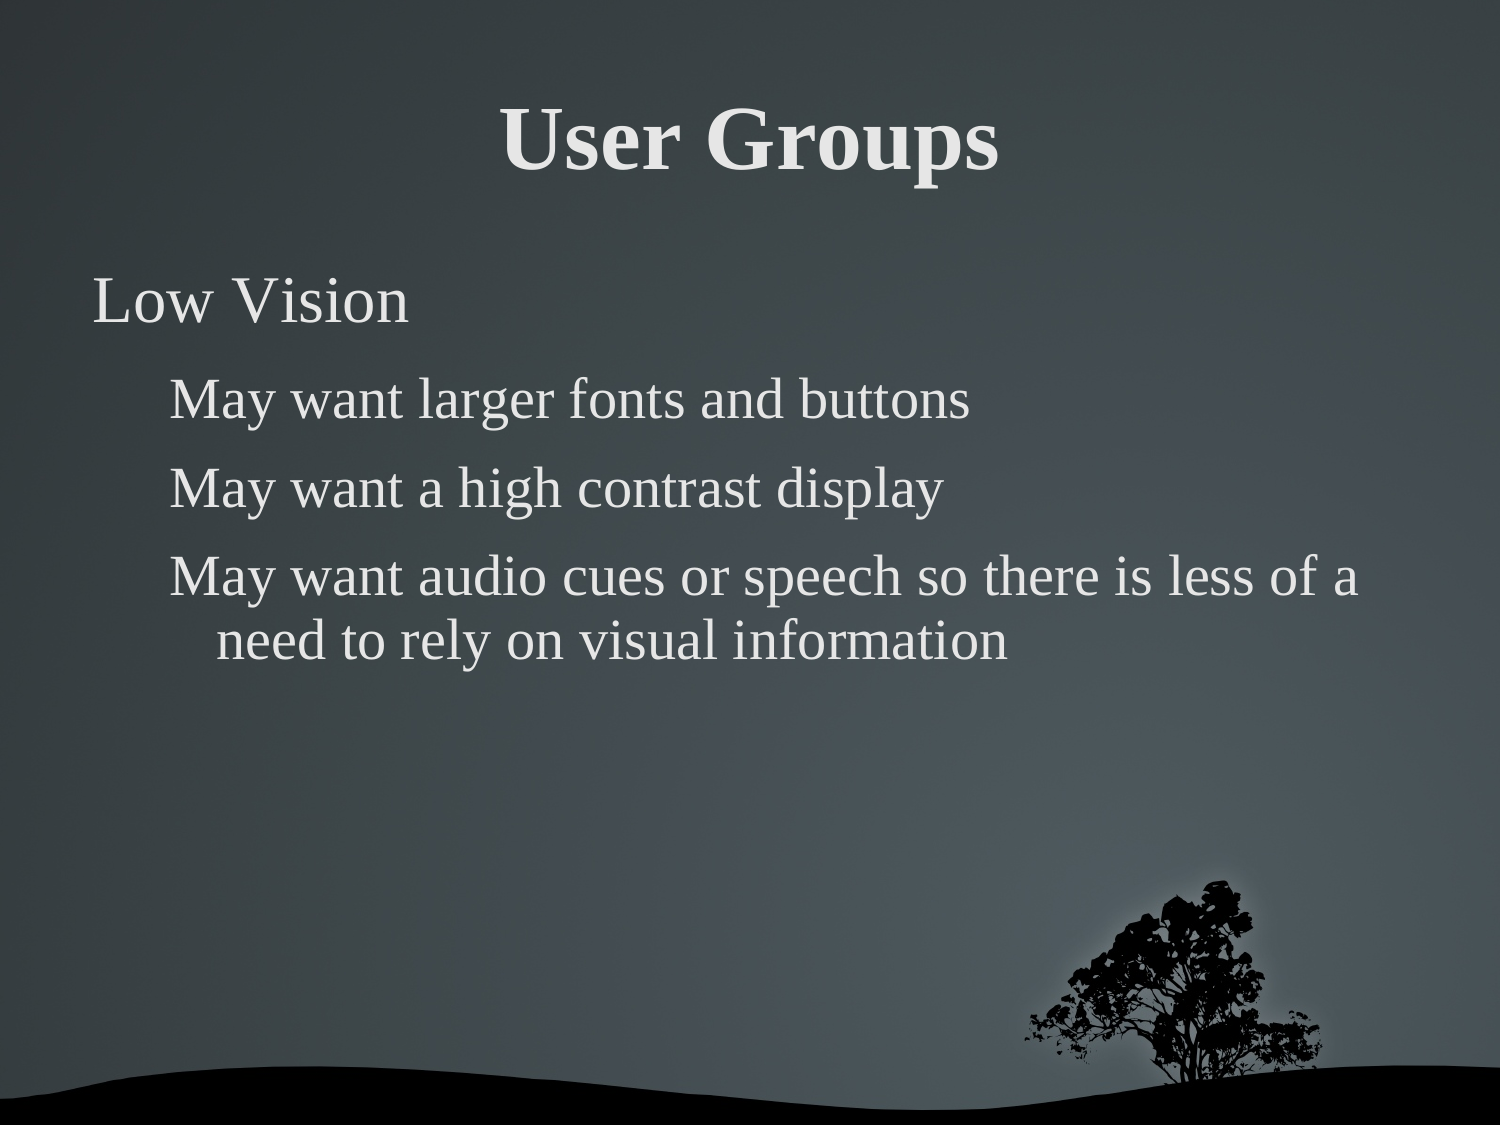

# User Groups
Low Vision
May want larger fonts and buttons
May want a high contrast display
May want audio cues or speech so there is less of a need to rely on visual information